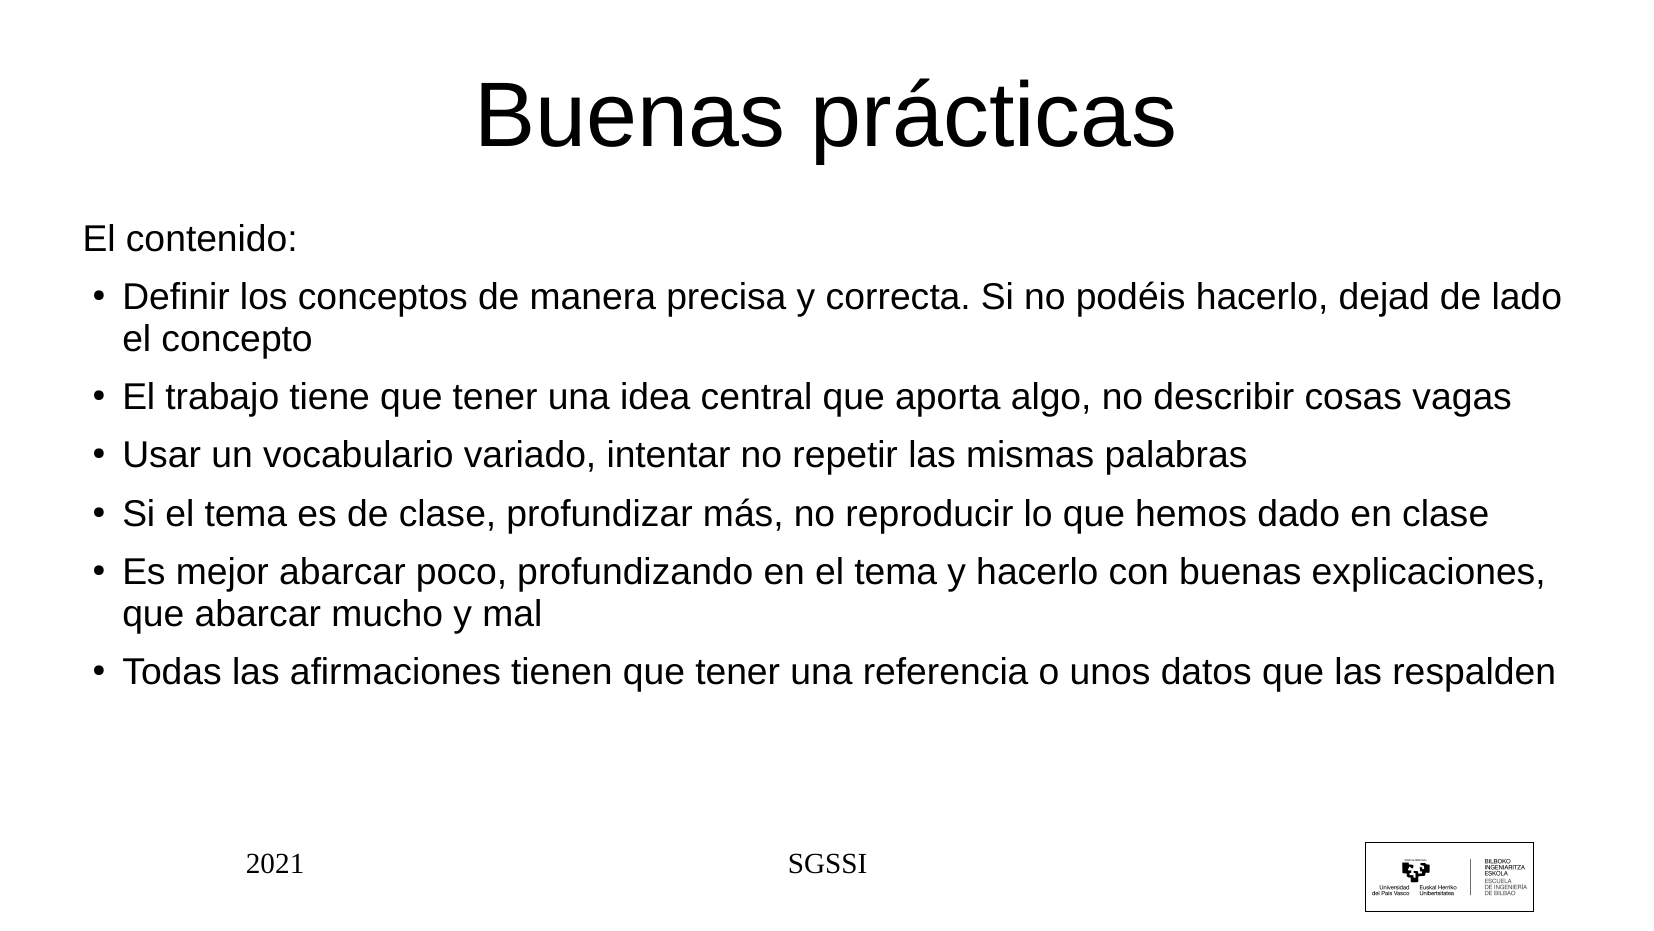

# Buenas prácticas
El contenido:
Definir los conceptos de manera precisa y correcta. Si no podéis hacerlo, dejad de lado el concepto
El trabajo tiene que tener una idea central que aporta algo, no describir cosas vagas
Usar un vocabulario variado, intentar no repetir las mismas palabras
Si el tema es de clase, profundizar más, no reproducir lo que hemos dado en clase
Es mejor abarcar poco, profundizando en el tema y hacerlo con buenas explicaciones, que abarcar mucho y mal
Todas las afirmaciones tienen que tener una referencia o unos datos que las respalden